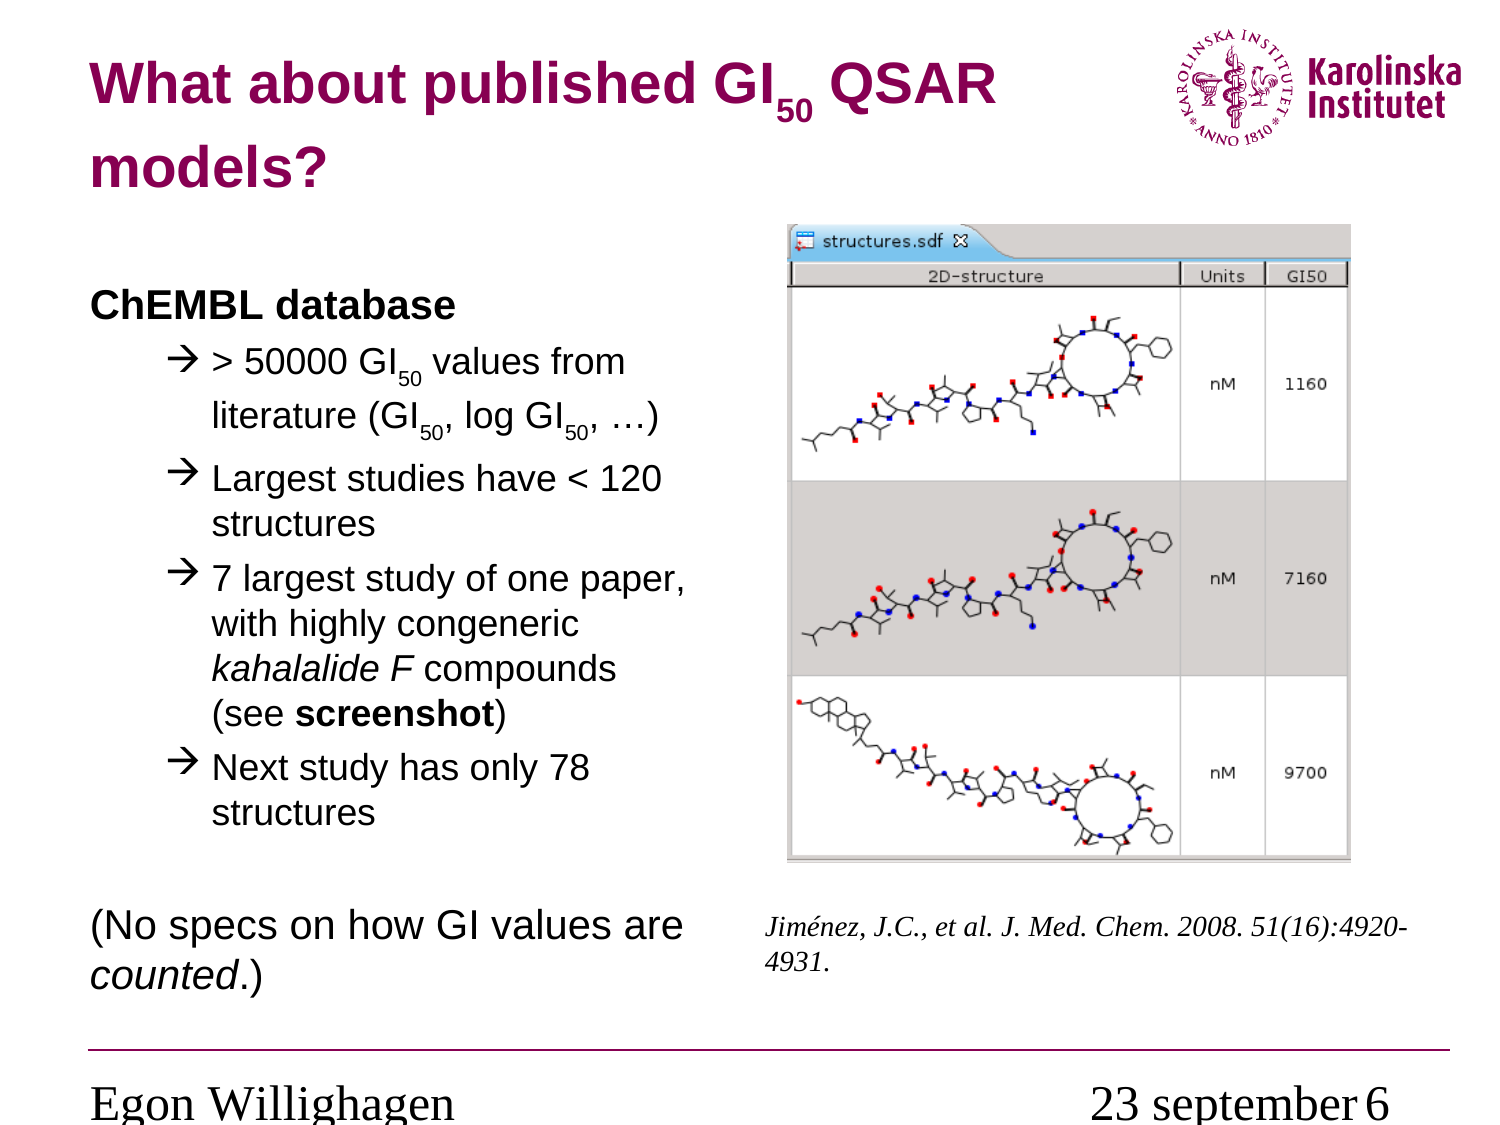

# What about published GI50 QSAR models?
ChEMBL database
> 50000 GI50 values from literature (GI50, log GI50, …)
Largest studies have < 120 structures
7 largest study of one paper, with highly congeneric kahalalide F compounds (see screenshot)
Next study has only 78 structures
(No specs on how GI values are counted.)
Jiménez, J.C., et al. J. Med. Chem. 2008. 51(16):4920-4931.
Egon Willighagen
6